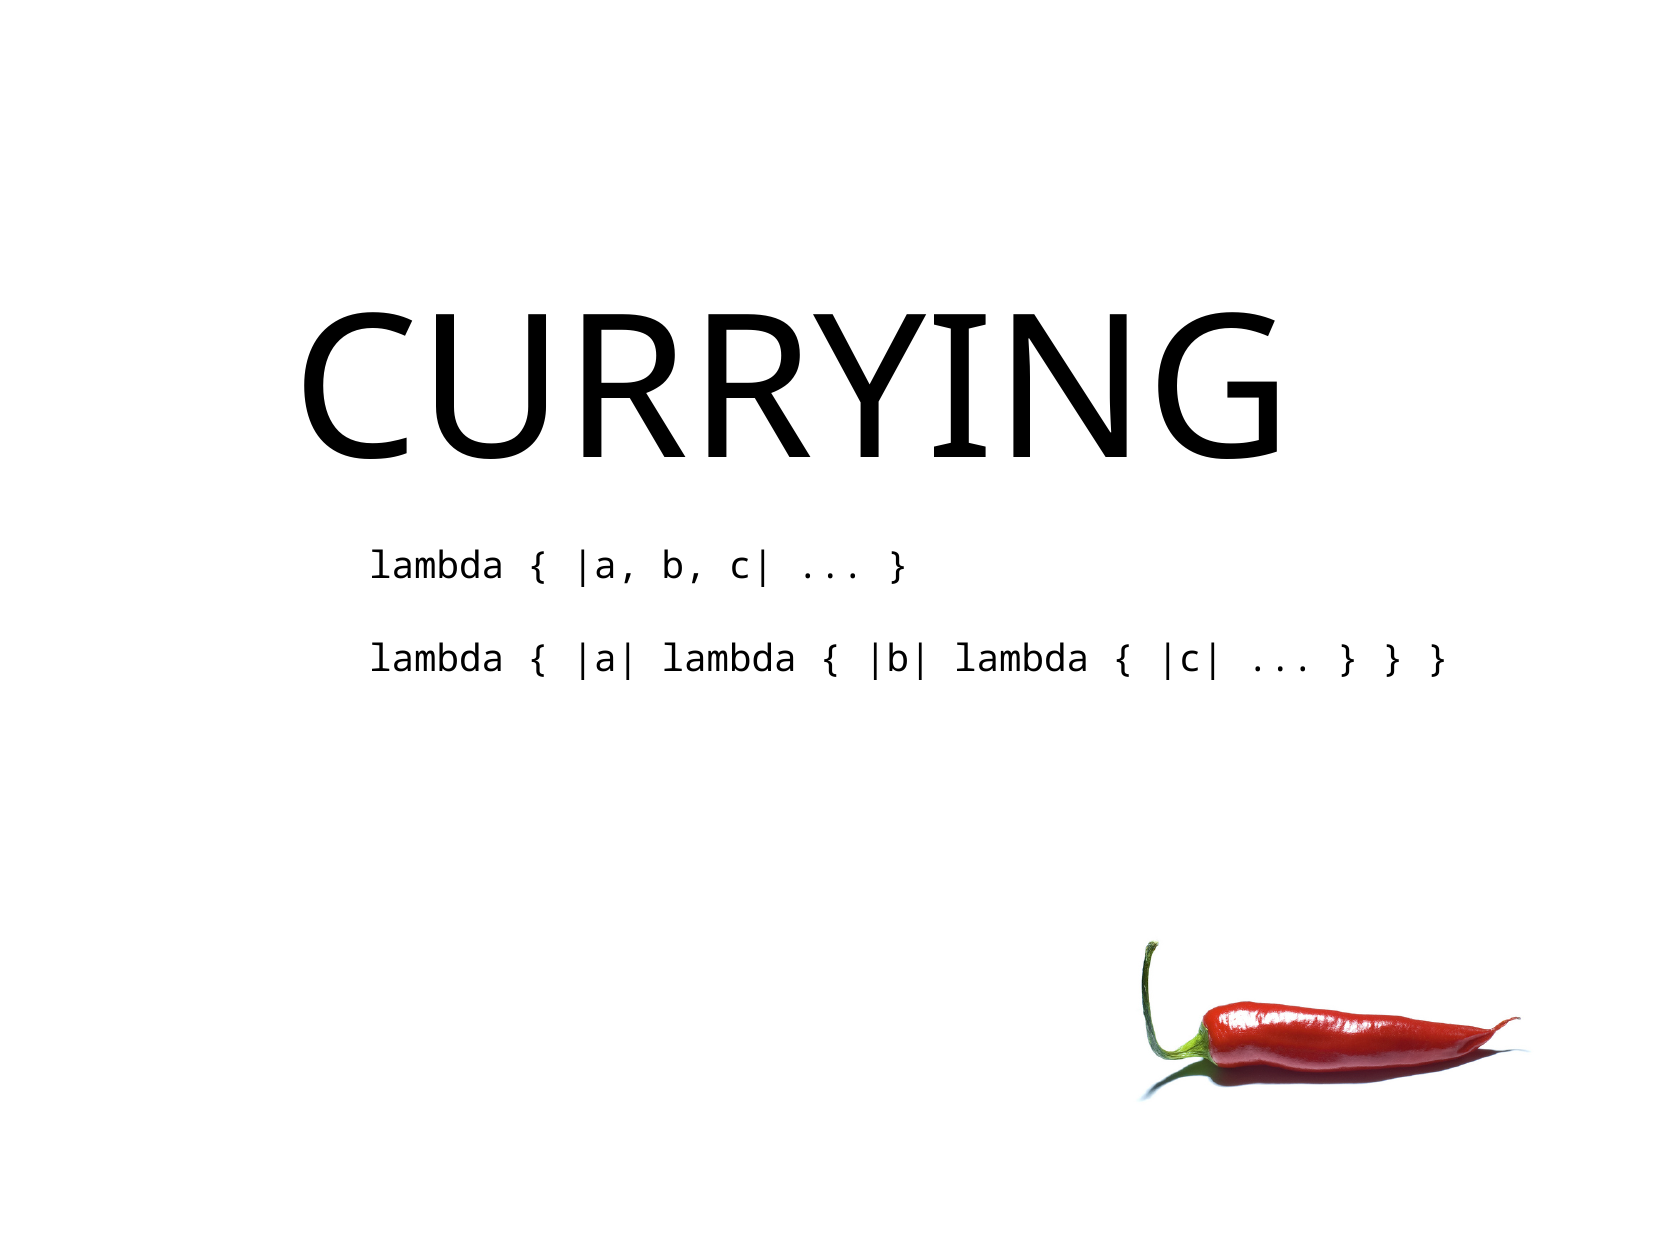

CURRYING
lambda { |a, b, c| ... }
lambda { |a| lambda { |b| lambda { |c| ... } } }